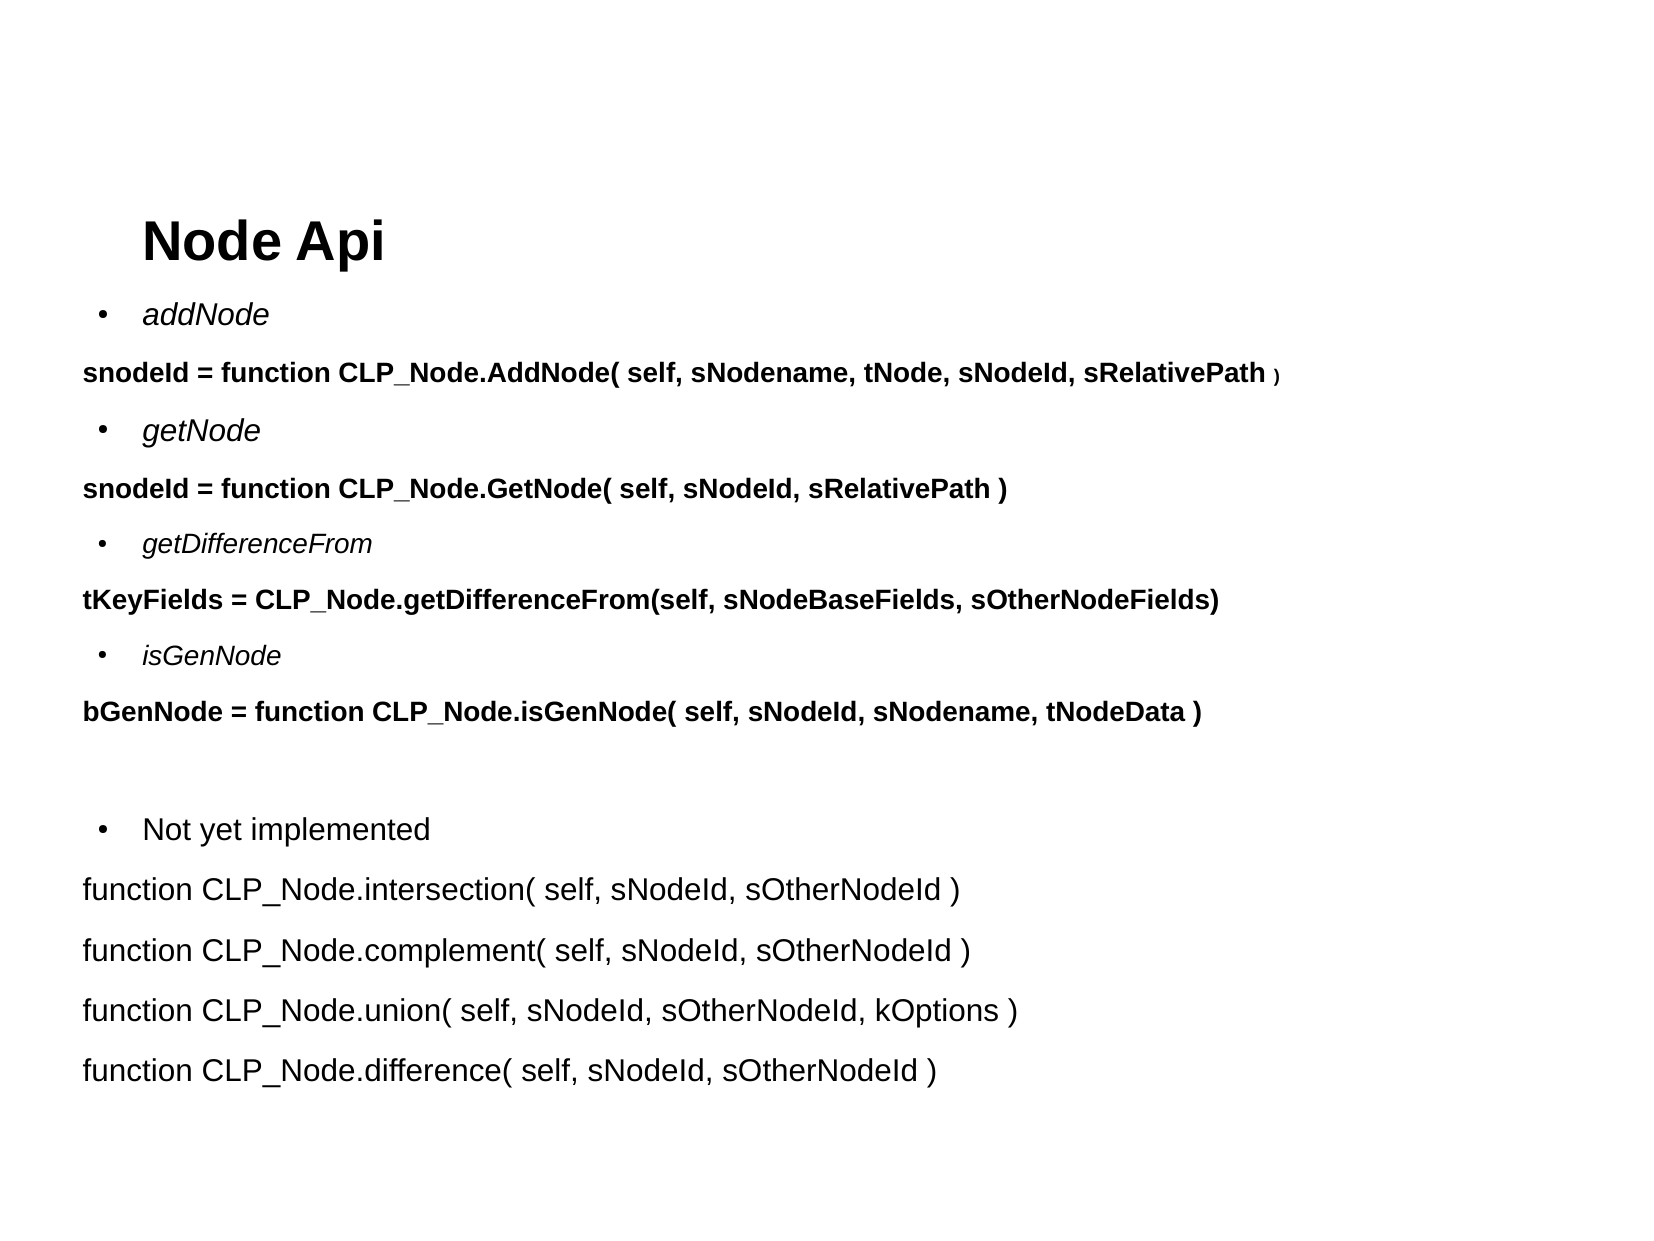

# Node Api
addNode
snodeId = function CLP_Node.AddNode( self, sNodename, tNode, sNodeId, sRelativePath )
getNode
snodeId = function CLP_Node.GetNode( self, sNodeId, sRelativePath )
getDifferenceFrom
tKeyFields = CLP_Node.getDifferenceFrom(self, sNodeBaseFields, sOtherNodeFields)
isGenNode
bGenNode = function CLP_Node.isGenNode( self, sNodeId, sNodename, tNodeData )
Not yet implemented
function CLP_Node.intersection( self, sNodeId, sOtherNodeId )
function CLP_Node.complement( self, sNodeId, sOtherNodeId )
function CLP_Node.union( self, sNodeId, sOtherNodeId, kOptions )
function CLP_Node.difference( self, sNodeId, sOtherNodeId )